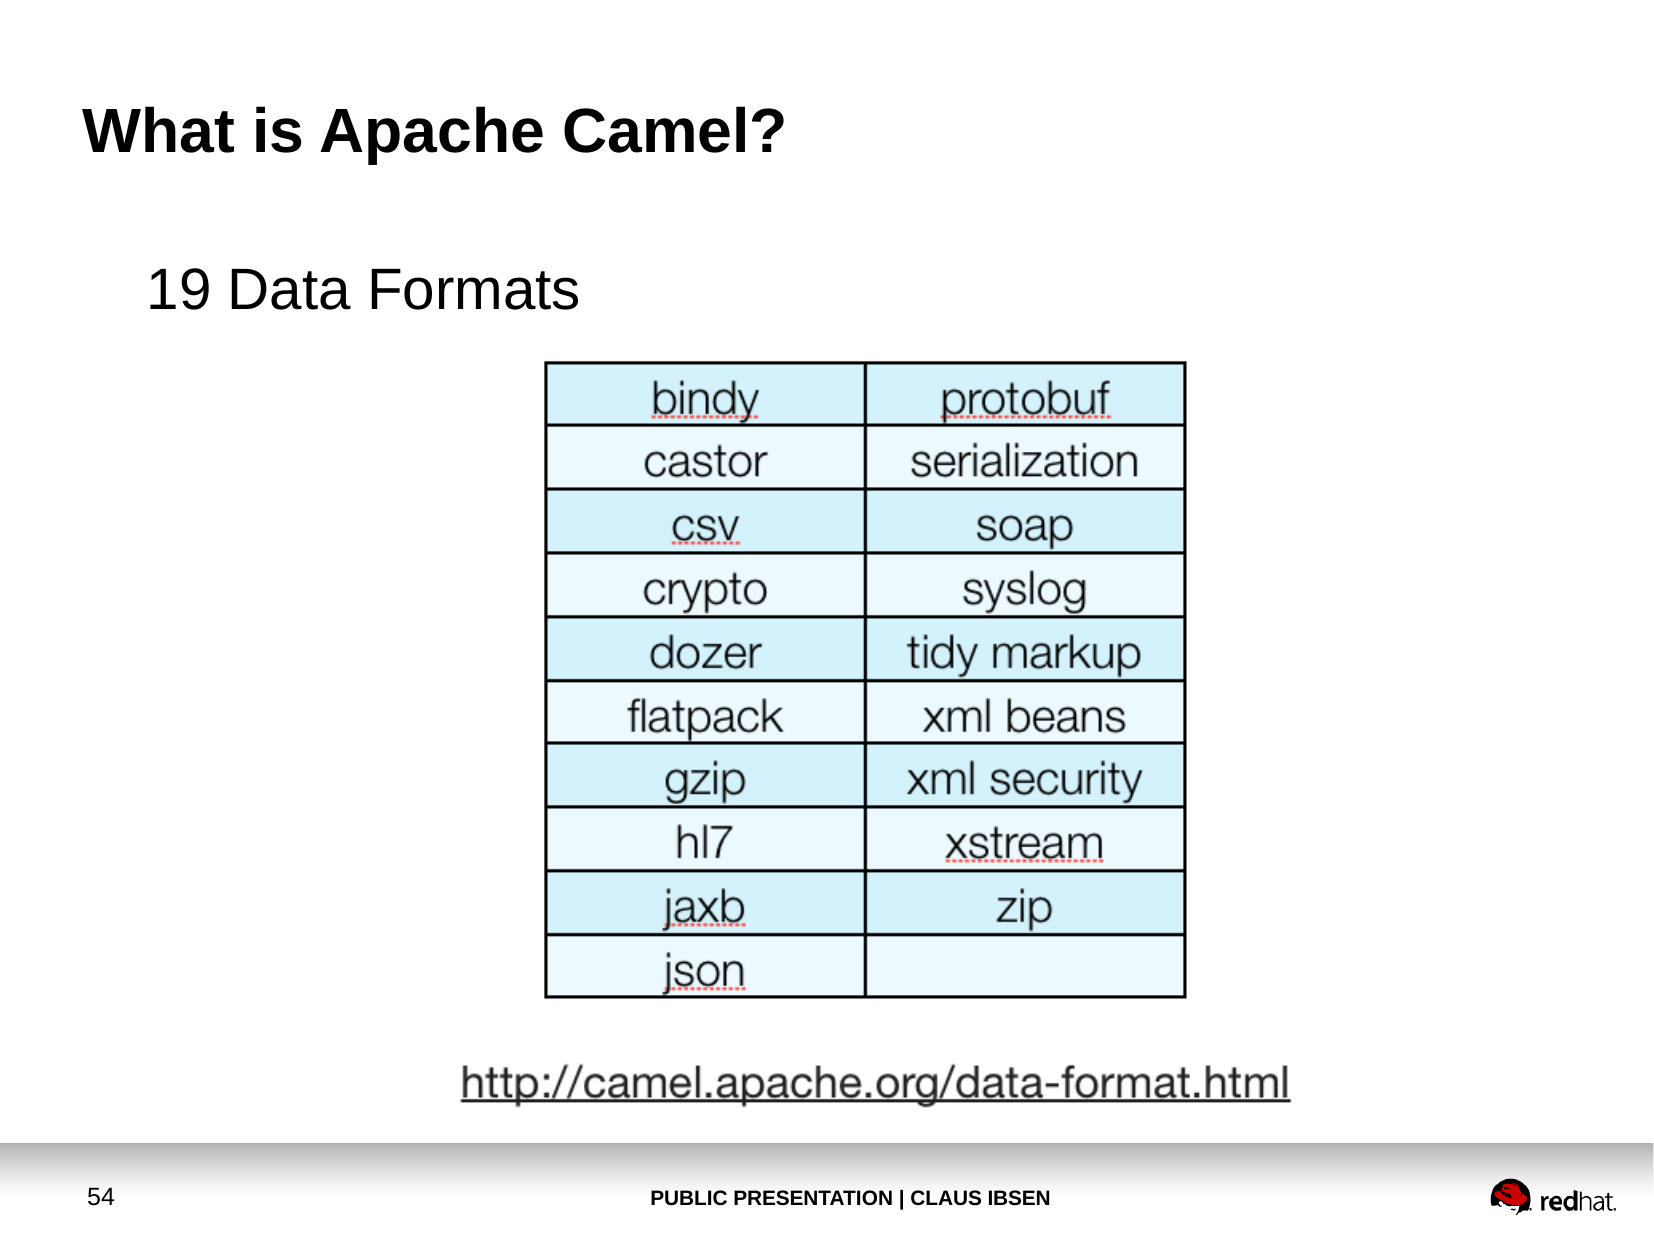

# What is Apache Camel?
19 Data Formats